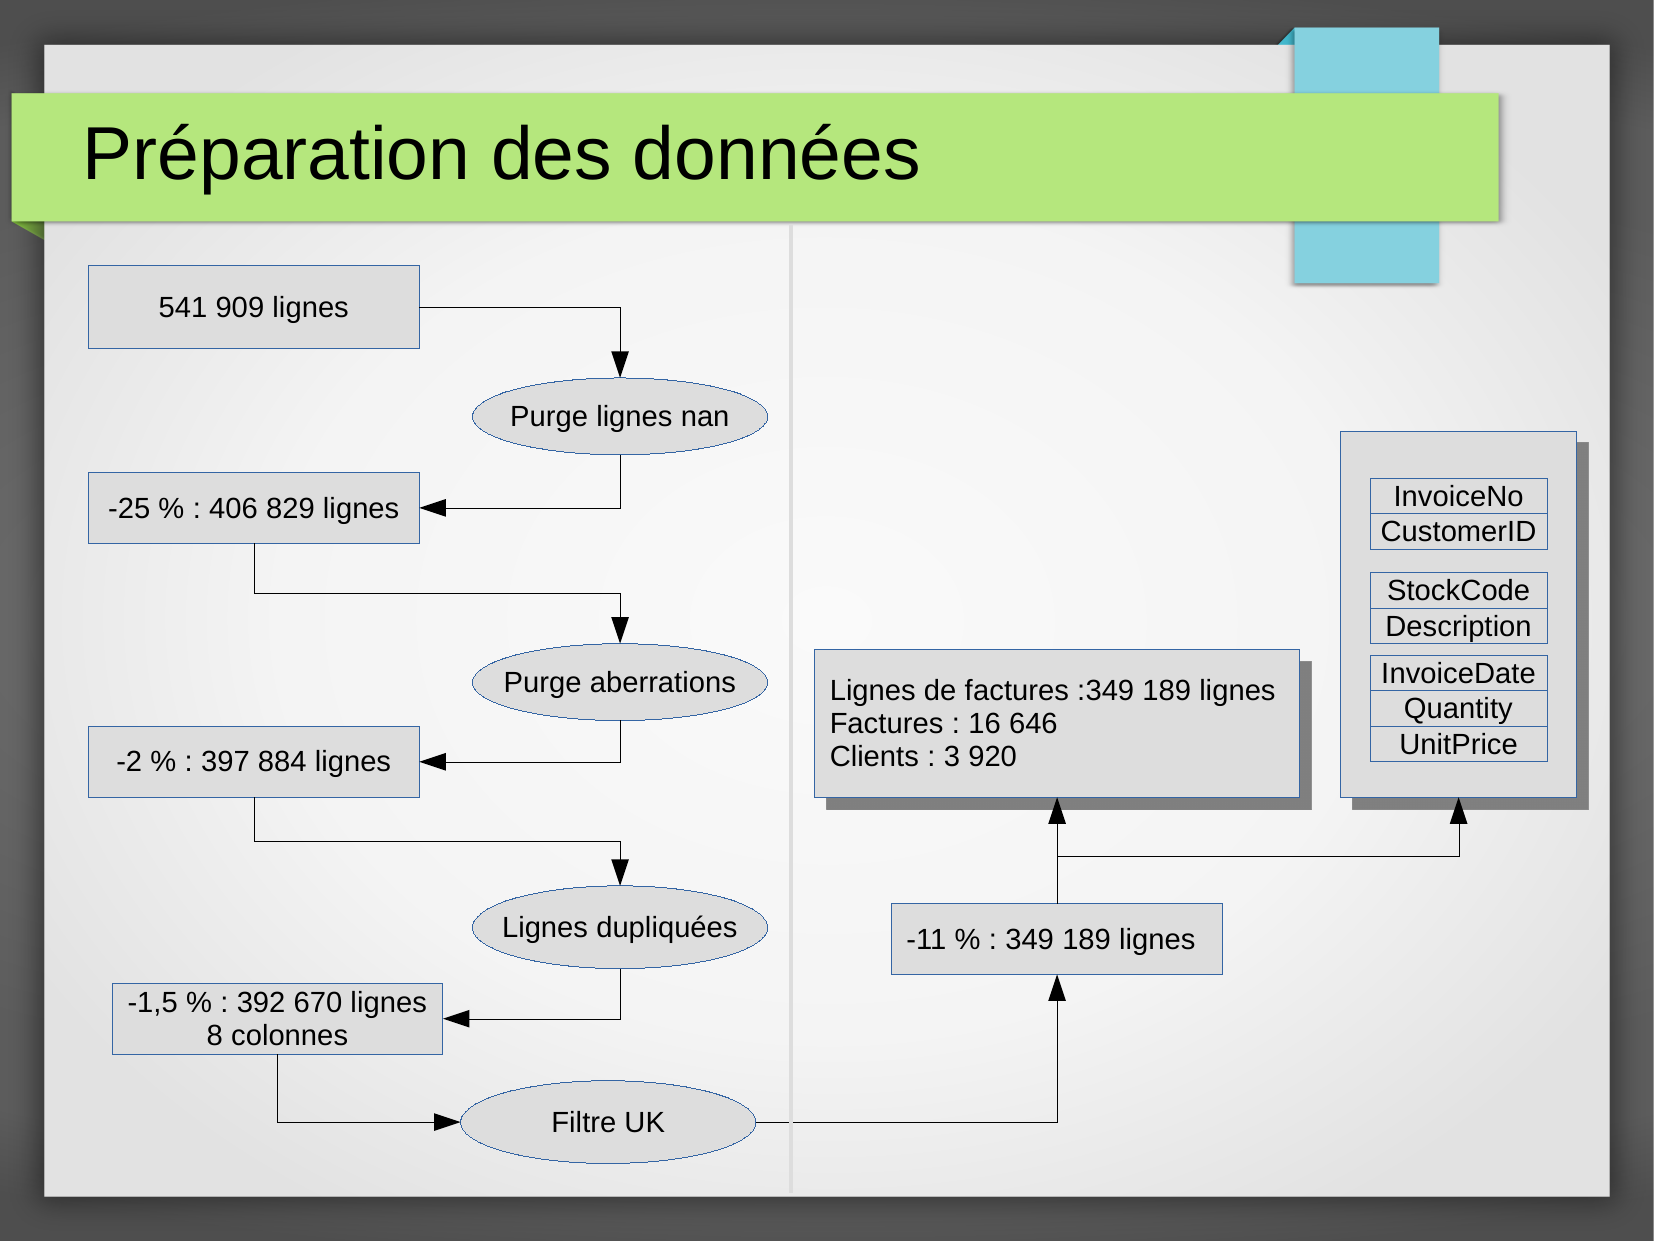

# Préparation des données
541 909 lignes
Purge lignes nan
-25 % : 406 829 lignes
InvoiceNo
CustomerID
StockCode
Description
Purge aberrations
Lignes de factures :349 189 lignes
Factures : 16 646
Clients : 3 920
InvoiceDate
Quantity
UnitPrice
-2 % : 397 884 lignes
Lignes dupliquées
-11 % : 349 189 lignes
-1,5 % : 392 670 lignes
8 colonnes
Filtre UK